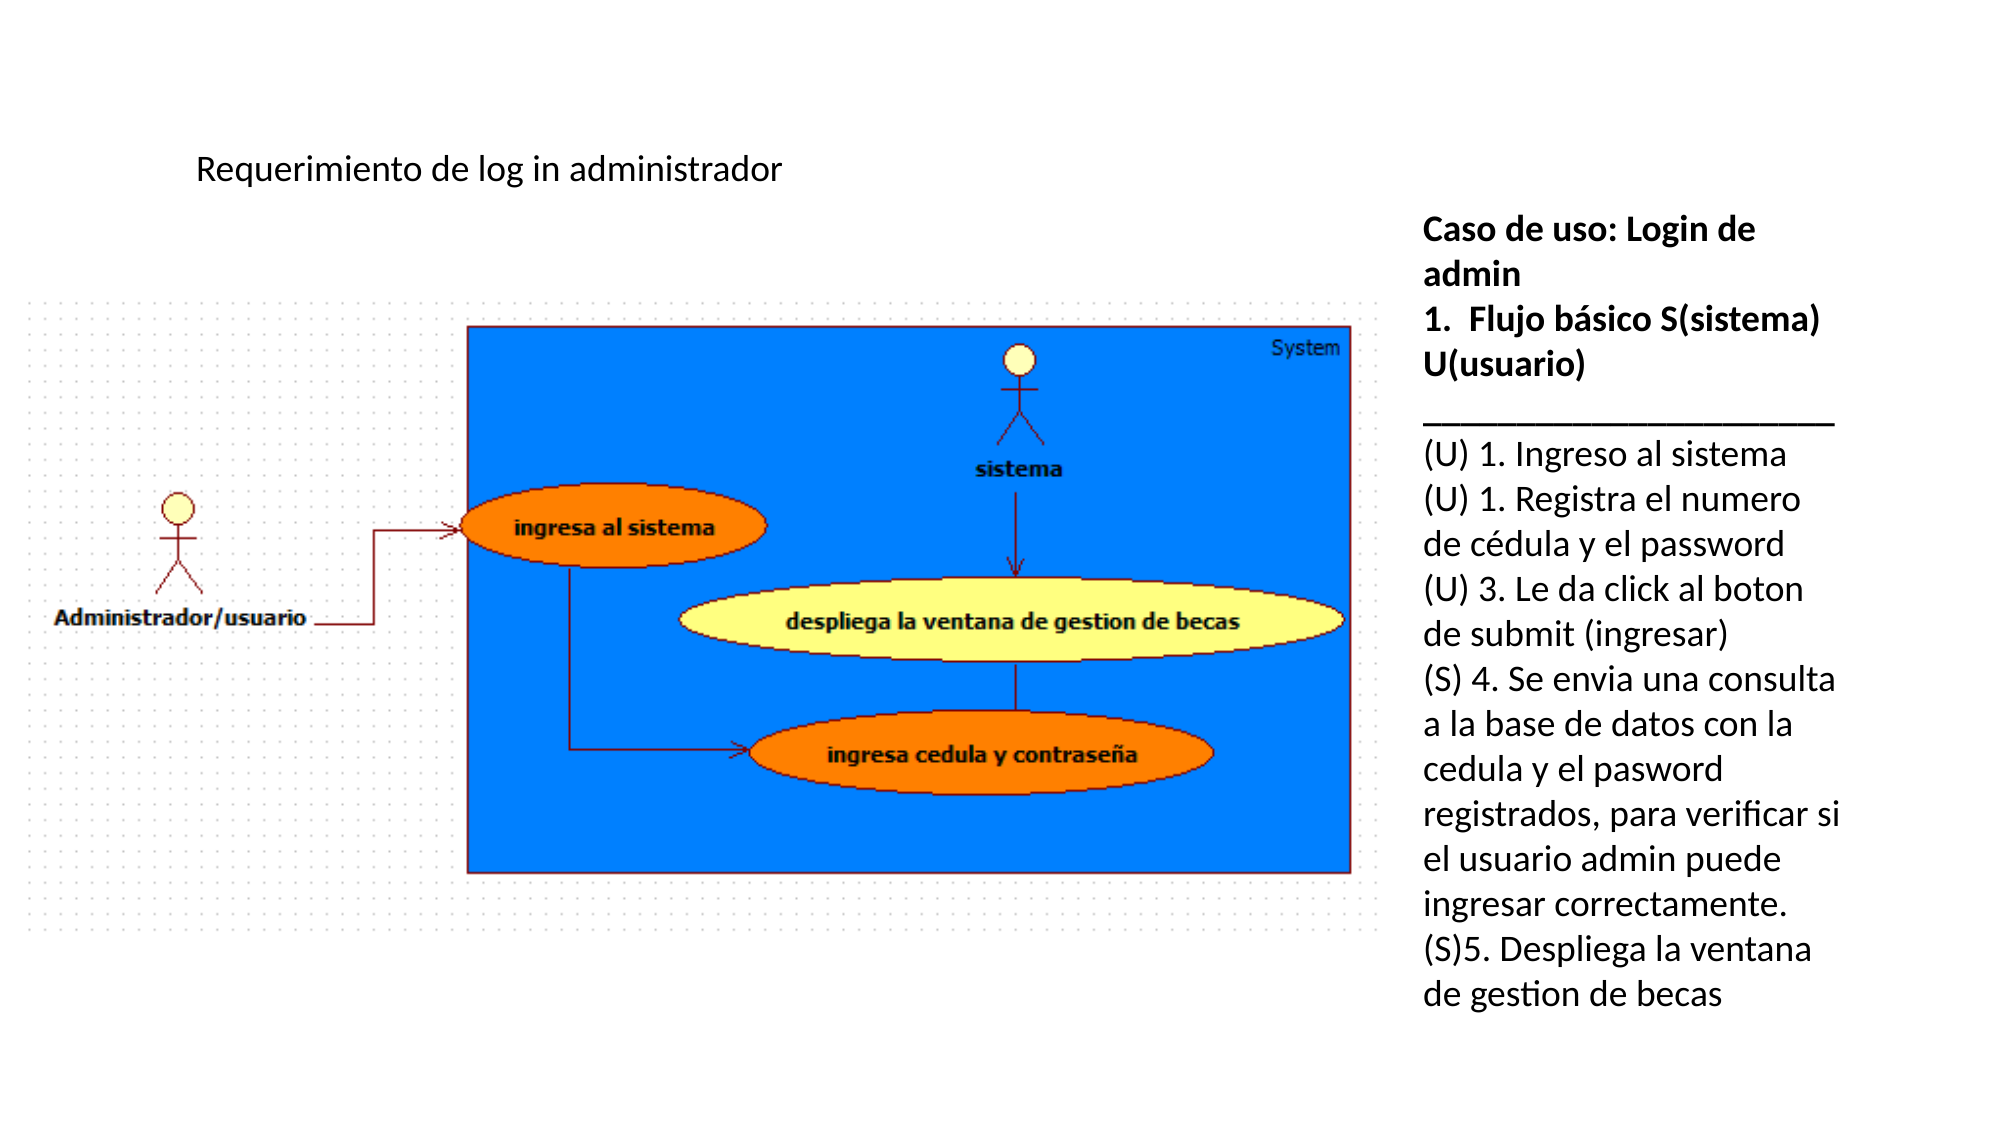

Requerimiento de log in administrador
Caso de uso: Login de admin
1. Flujo básico S(sistema) U(usuario)
______________________
(U) 1. Ingreso al sistema
(U) 1. Registra el numero de cédula y el password
(U) 3. Le da click al boton de submit (ingresar)
(S) 4. Se envia una consulta a la base de datos con la cedula y el pasword registrados, para verificar si el usuario admin puede ingresar correctamente.
(S)5. Despliega la ventana de gestion de becas